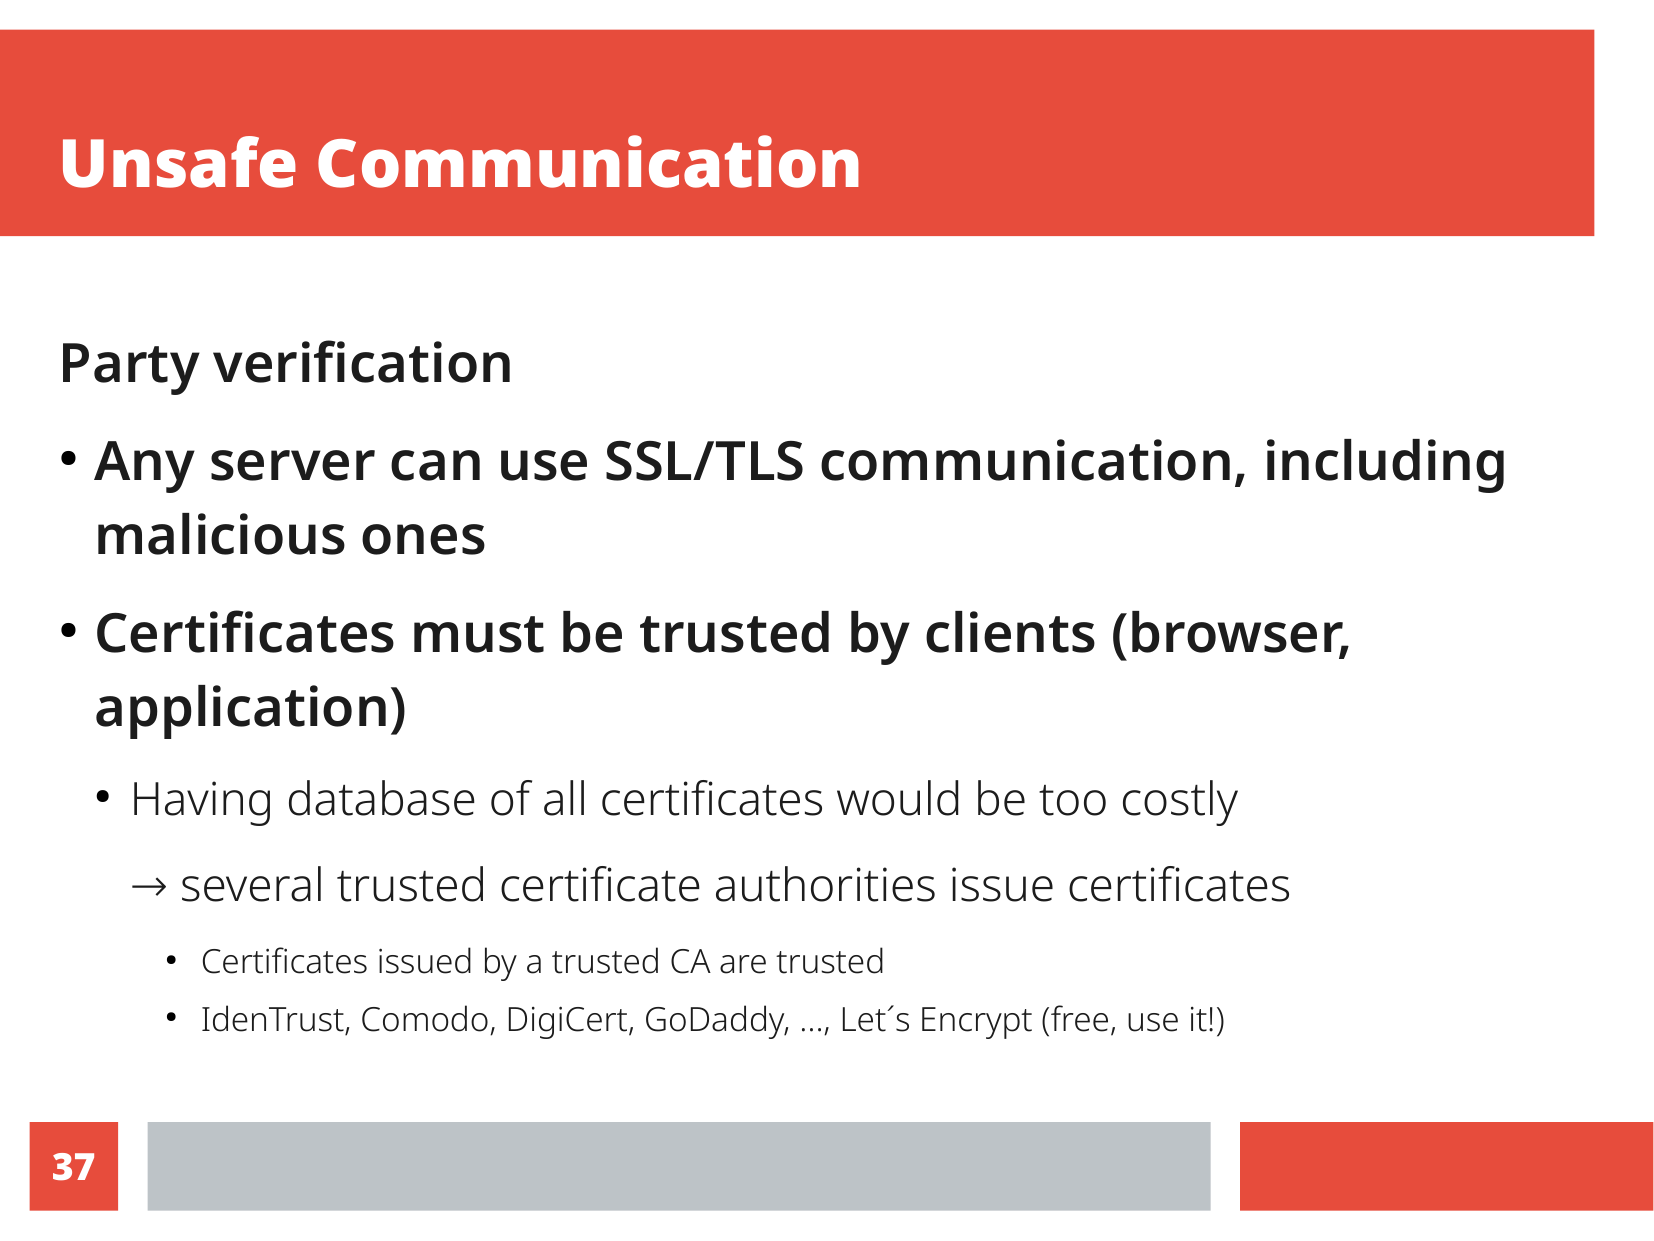

# Unsafe Communication
Party verification
Any server can use SSL/TLS communication, including malicious ones
Certificates must be trusted by clients (browser, application)
Having database of all certificates would be too costly
→ several trusted certificate authorities issue certificates
Certificates issued by a trusted CA are trusted
IdenTrust, Comodo, DigiCert, GoDaddy, …, Let´s Encrypt (free, use it!)
37